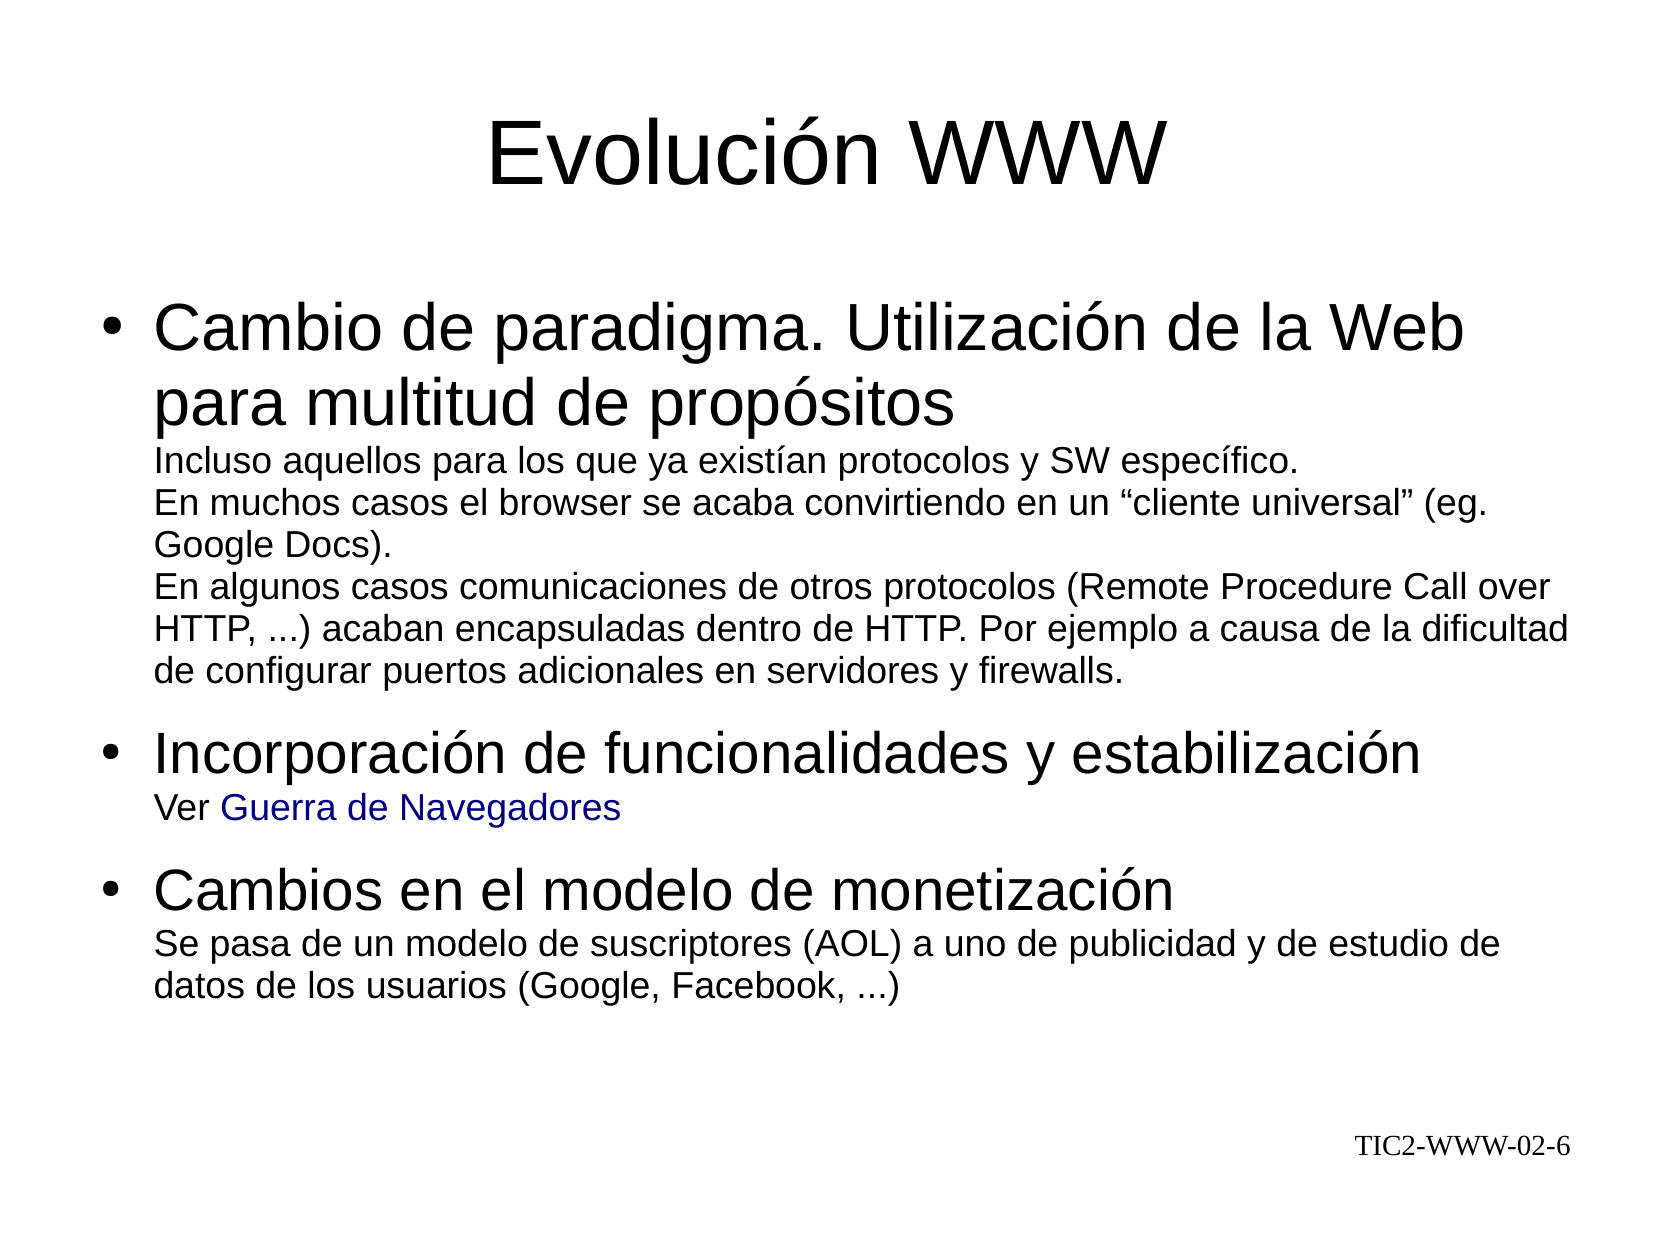

# Evolución WWW
Cambio de paradigma. Utilización de la Web para multitud de propósitos
Incluso aquellos para los que ya existían protocolos y SW específico.
En muchos casos el browser se acaba convirtiendo en un “cliente universal” (eg. Google Docs).
En algunos casos comunicaciones de otros protocolos (Remote Procedure Call over HTTP, ...) acaban encapsuladas dentro de HTTP. Por ejemplo a causa de la dificultad de configurar puertos adicionales en servidores y firewalls.
Incorporación de funcionalidades y estabilización
Ver Guerra de Navegadores
Cambios en el modelo de monetización
Se pasa de un modelo de suscriptores (AOL) a uno de publicidad y de estudio de datos de los usuarios (Google, Facebook, ...)
6